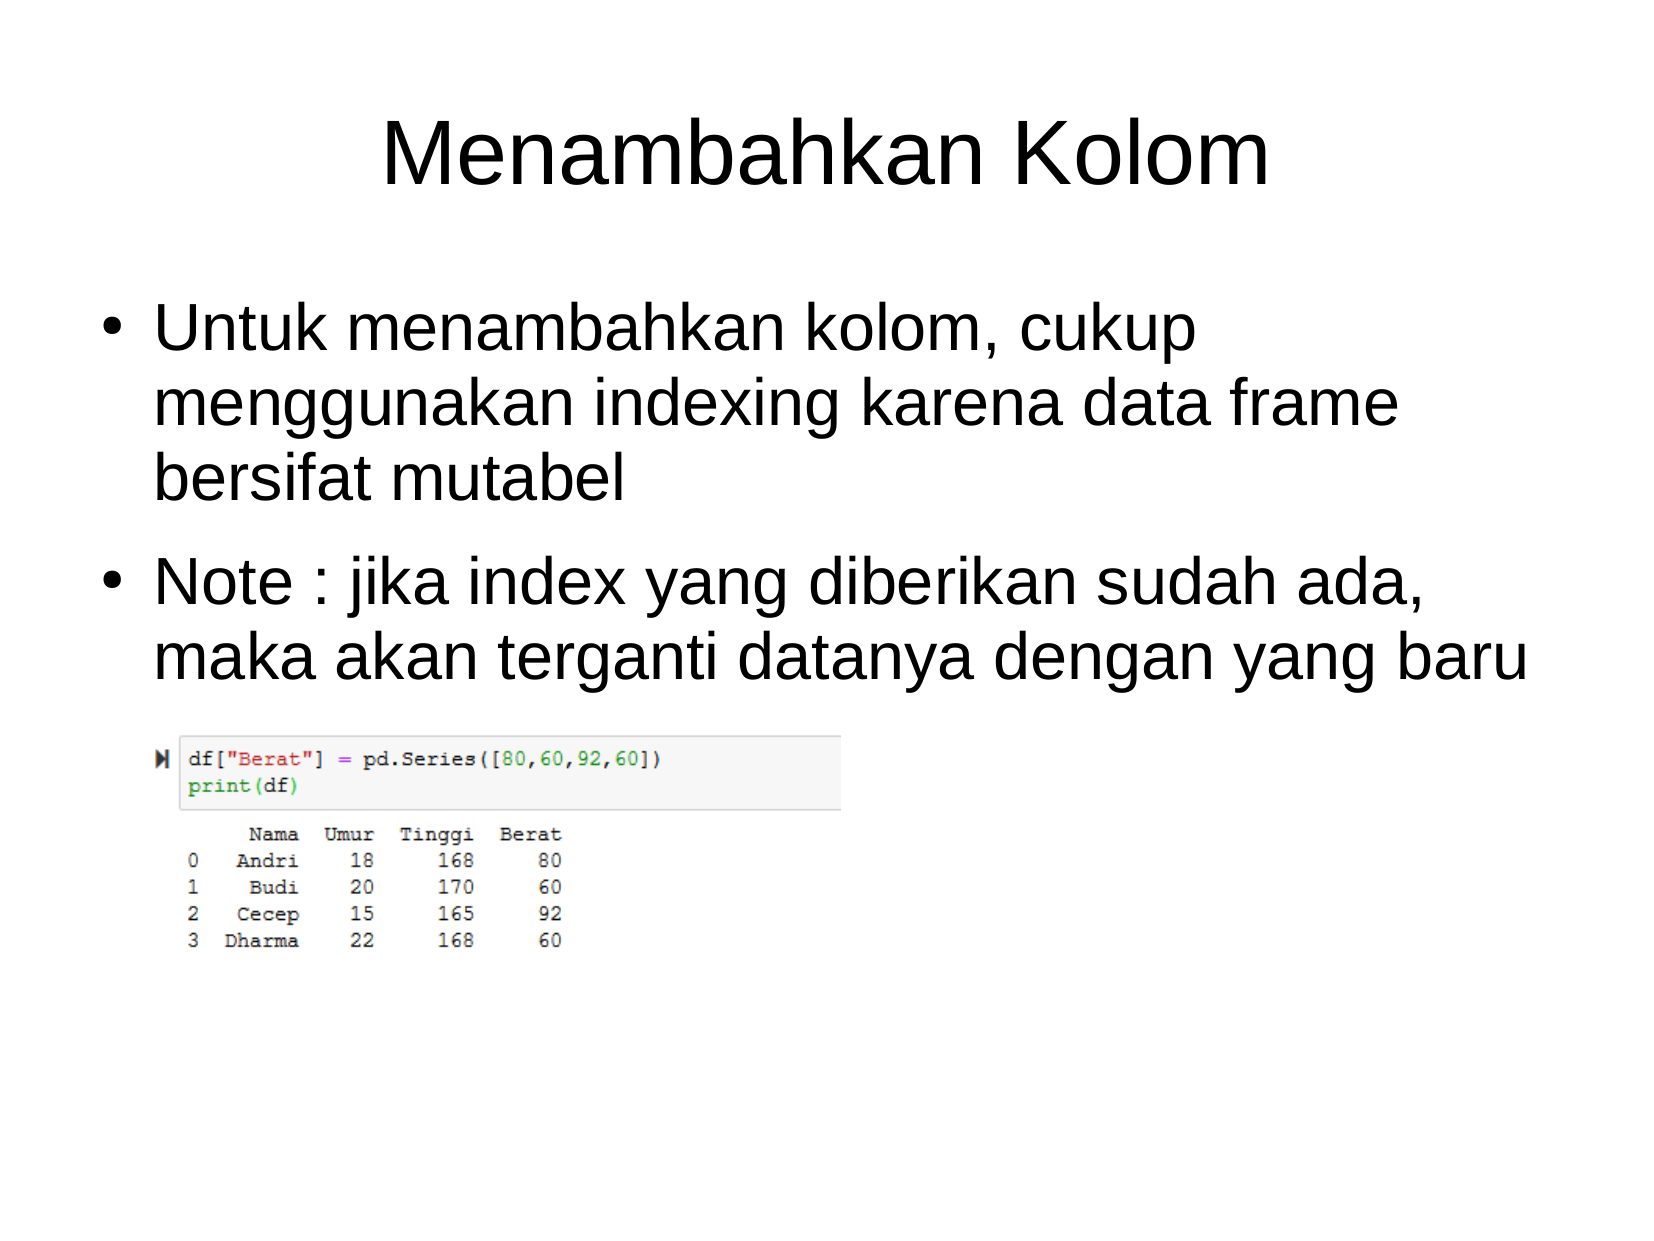

# Menambahkan Kolom
Untuk menambahkan kolom, cukup menggunakan indexing karena data frame bersifat mutabel
Note : jika index yang diberikan sudah ada, maka akan terganti datanya dengan yang baru